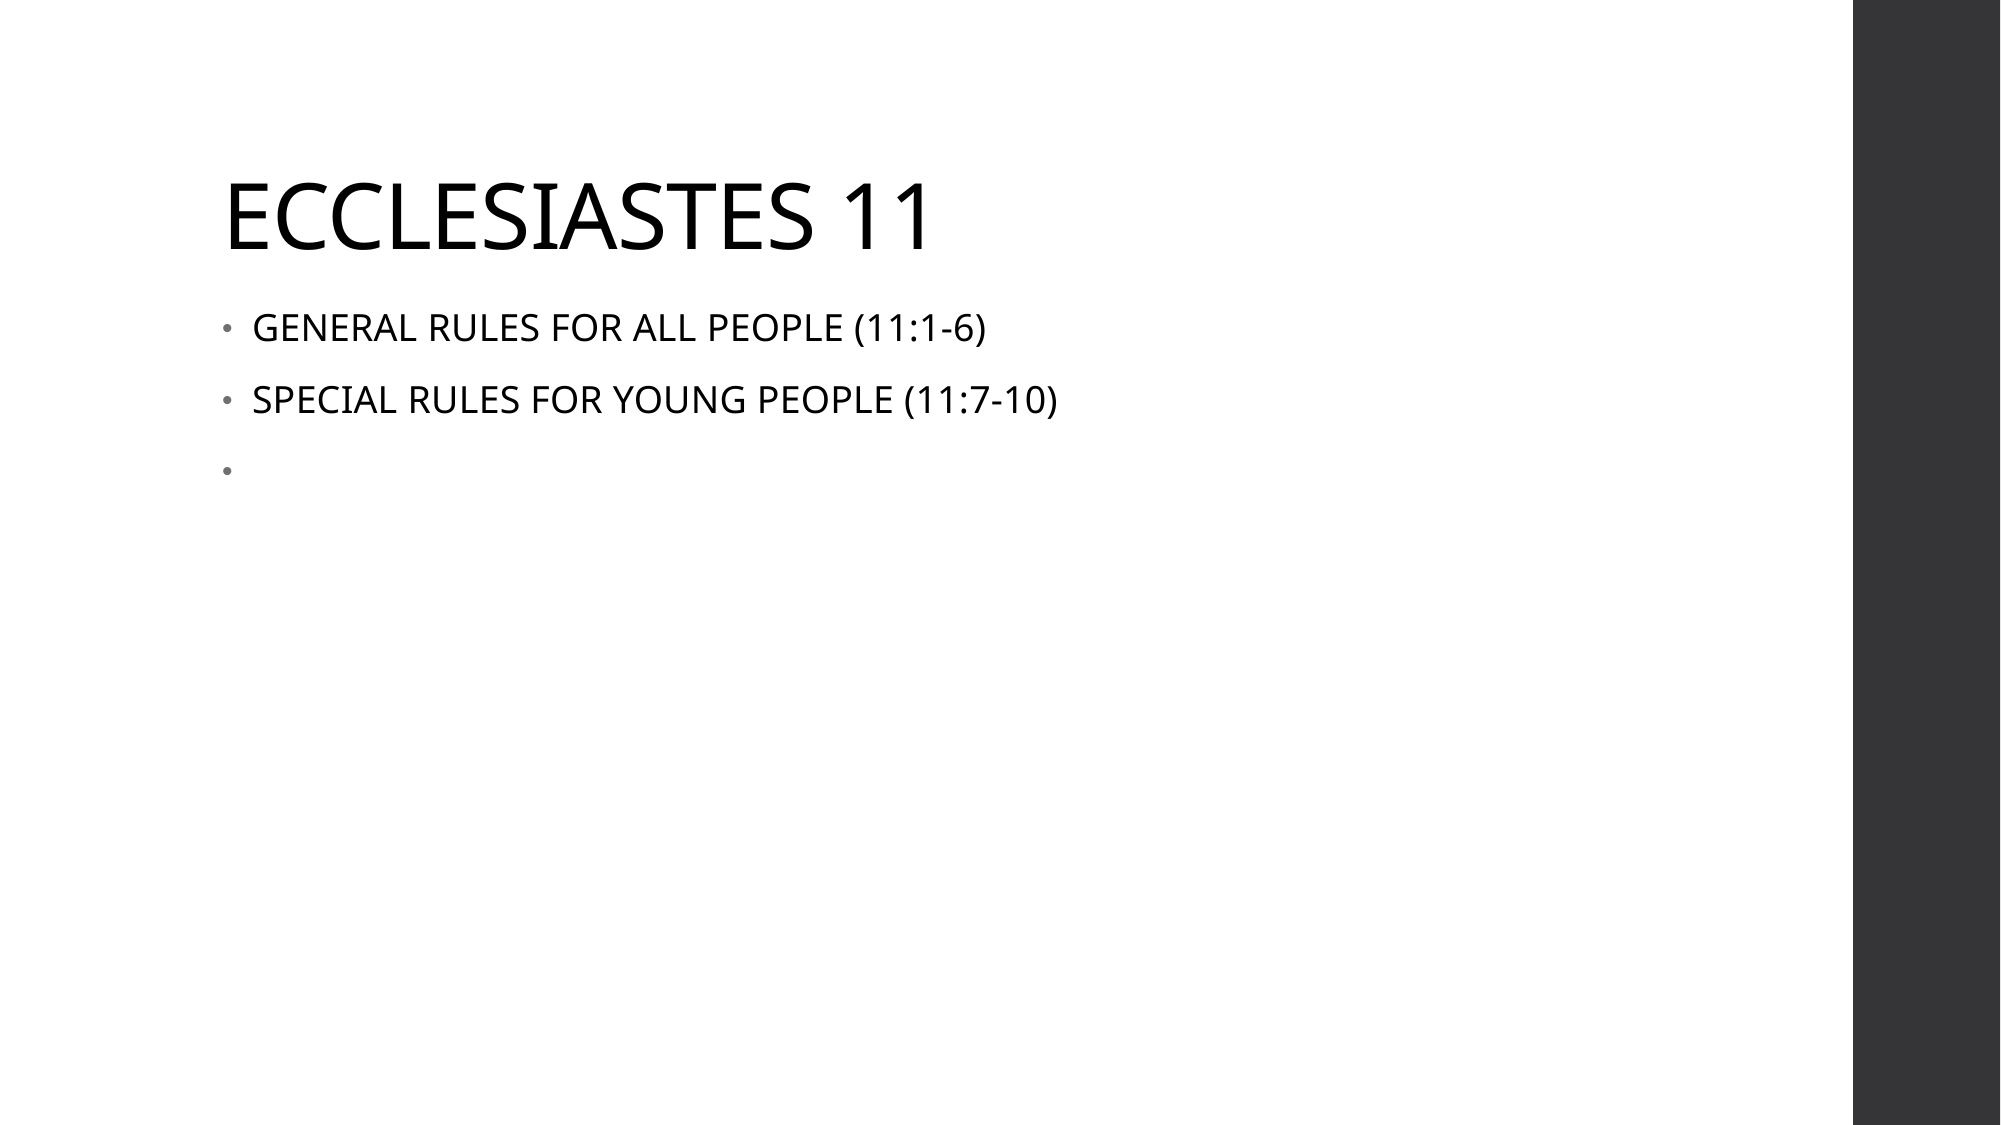

# ECCLESIASTES 11
GENERAL RULES FOR ALL PEOPLE (11:1-6)
SPECIAL RULES FOR YOUNG PEOPLE (11:7-10)